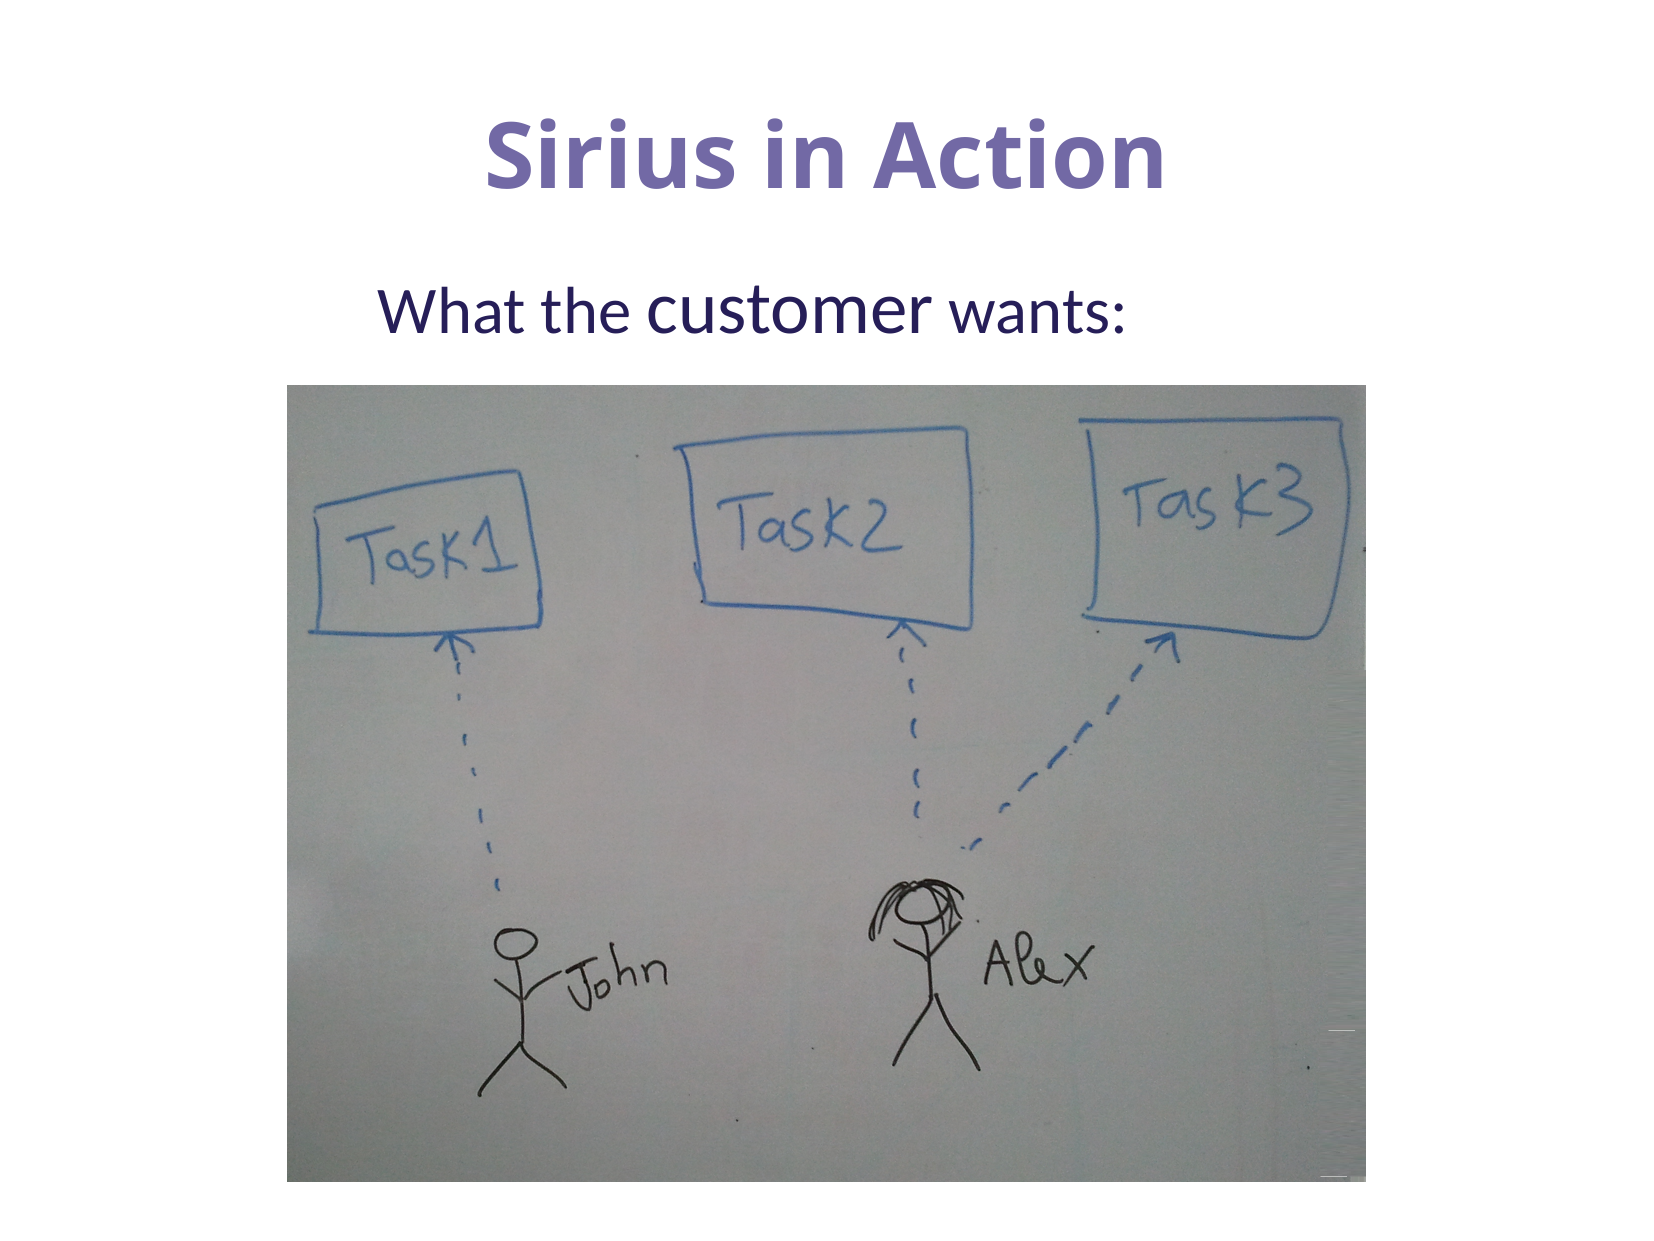

# Sirius in Action
What the customer wants: